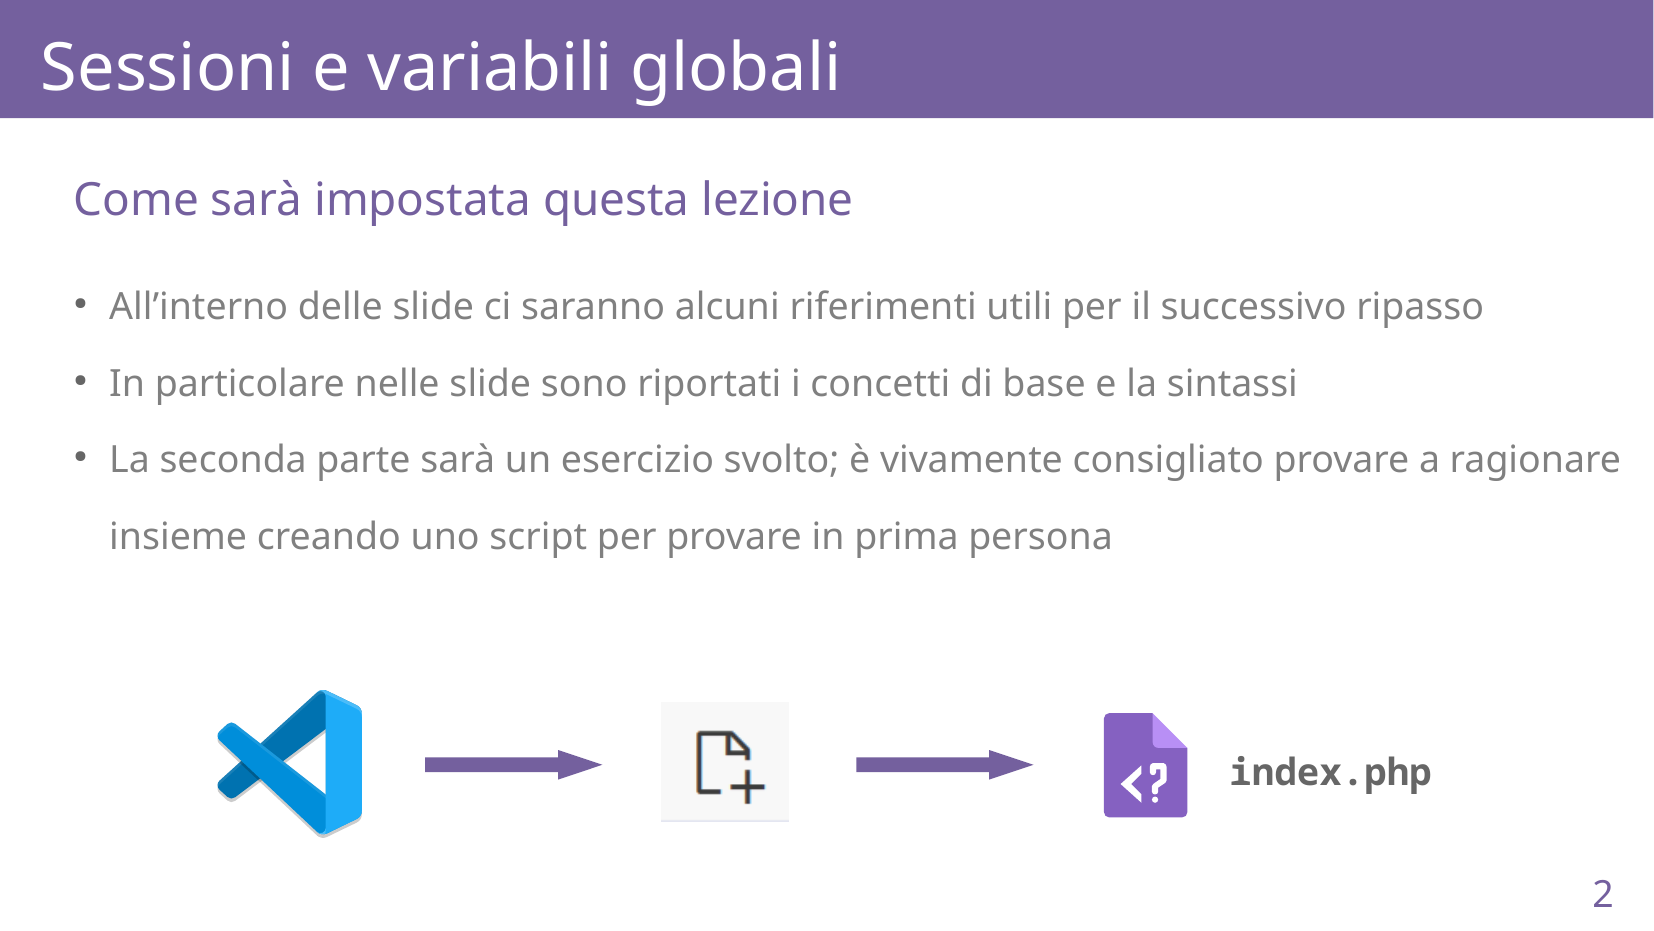

Sessioni e variabili globali
Come sarà impostata questa lezione
All’interno delle slide ci saranno alcuni riferimenti utili per il successivo ripasso
In particolare nelle slide sono riportati i concetti di base e la sintassi
La seconda parte sarà un esercizio svolto; è vivamente consigliato provare a ragionare
insieme creando uno script per provare in prima persona
index.php